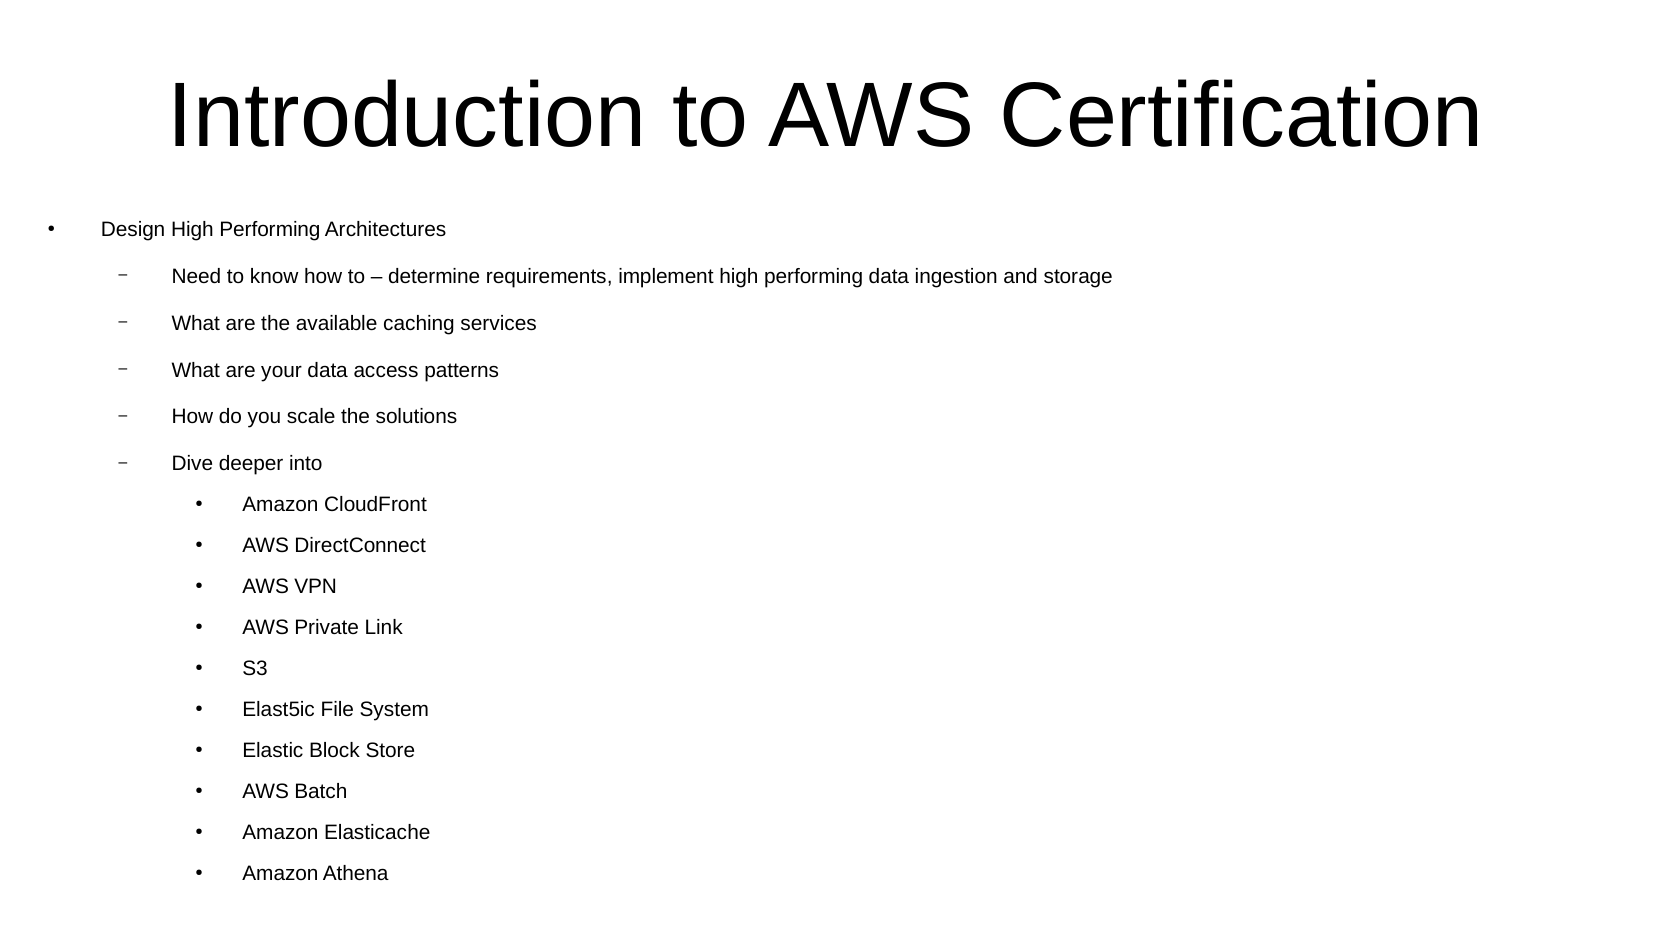

# Introduction to AWS Certification
Design High Performing Architectures
Need to know how to – determine requirements, implement high performing data ingestion and storage
What are the available caching services
What are your data access patterns
How do you scale the solutions
Dive deeper into
Amazon CloudFront
AWS DirectConnect
AWS VPN
AWS Private Link
S3
Elast5ic File System
Elastic Block Store
AWS Batch
Amazon Elasticache
Amazon Athena